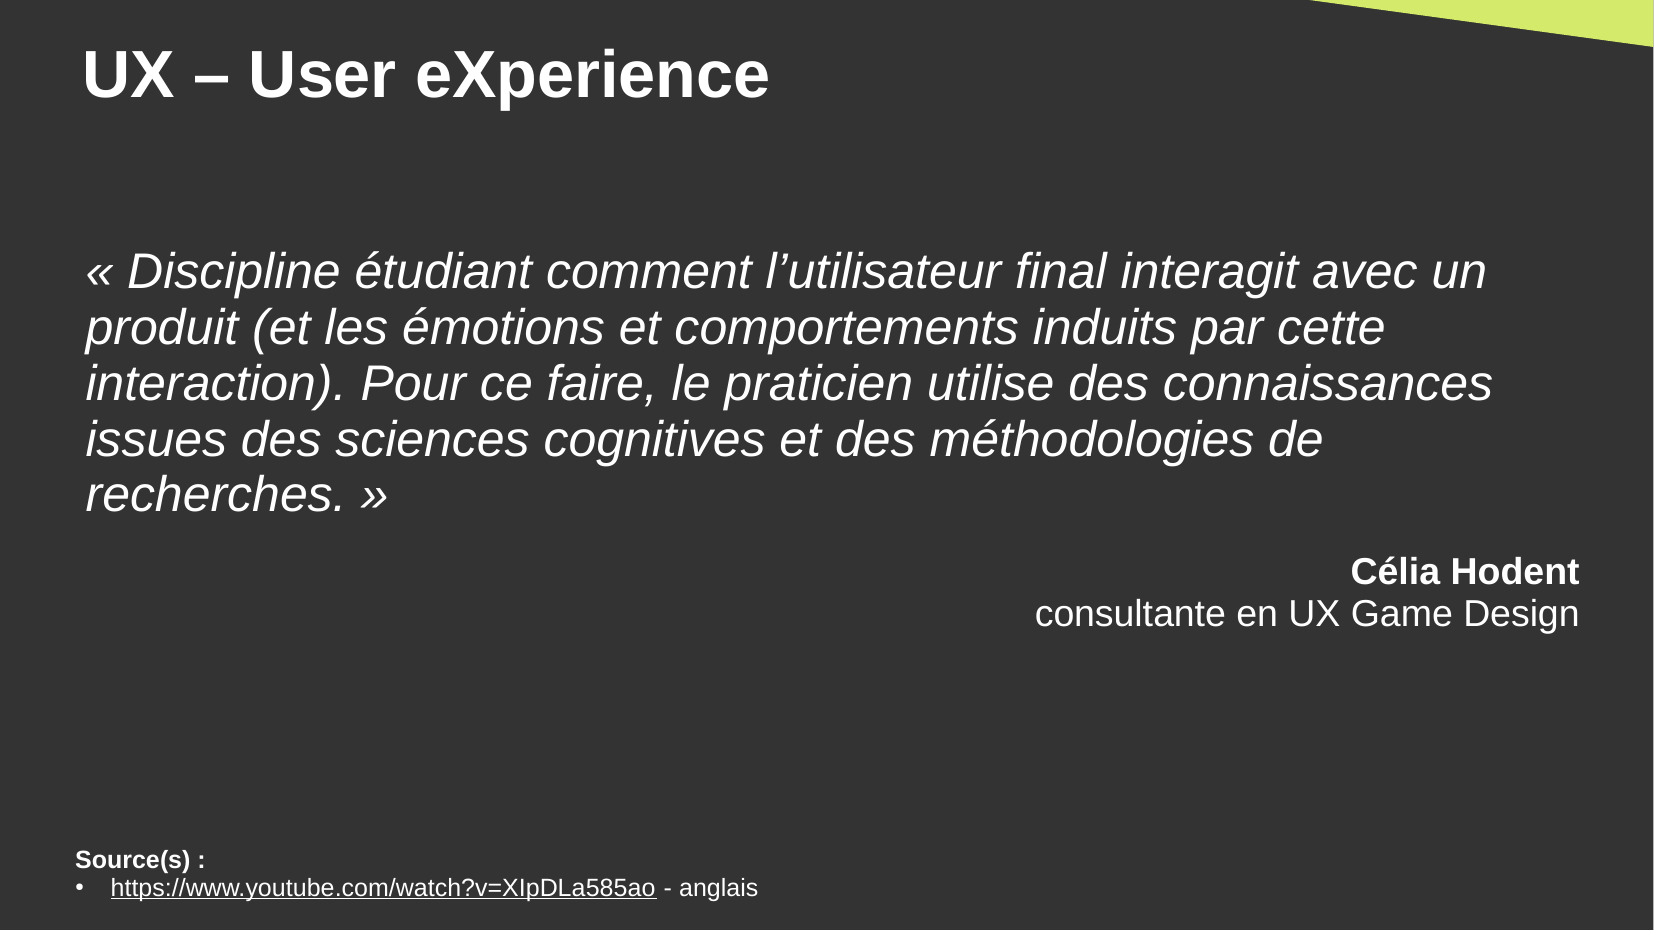

# UX – User eXperience
« Discipline étudiant comment l’utilisateur final interagit avec un produit (et les émotions et comportements induits par cette interaction). Pour ce faire, le praticien utilise des connaissances issues des sciences cognitives et des méthodologies de recherches. »
Célia Hodent
consultante en UX Game Design
Source(s) :
https://www.youtube.com/watch?v=XIpDLa585ao - anglais